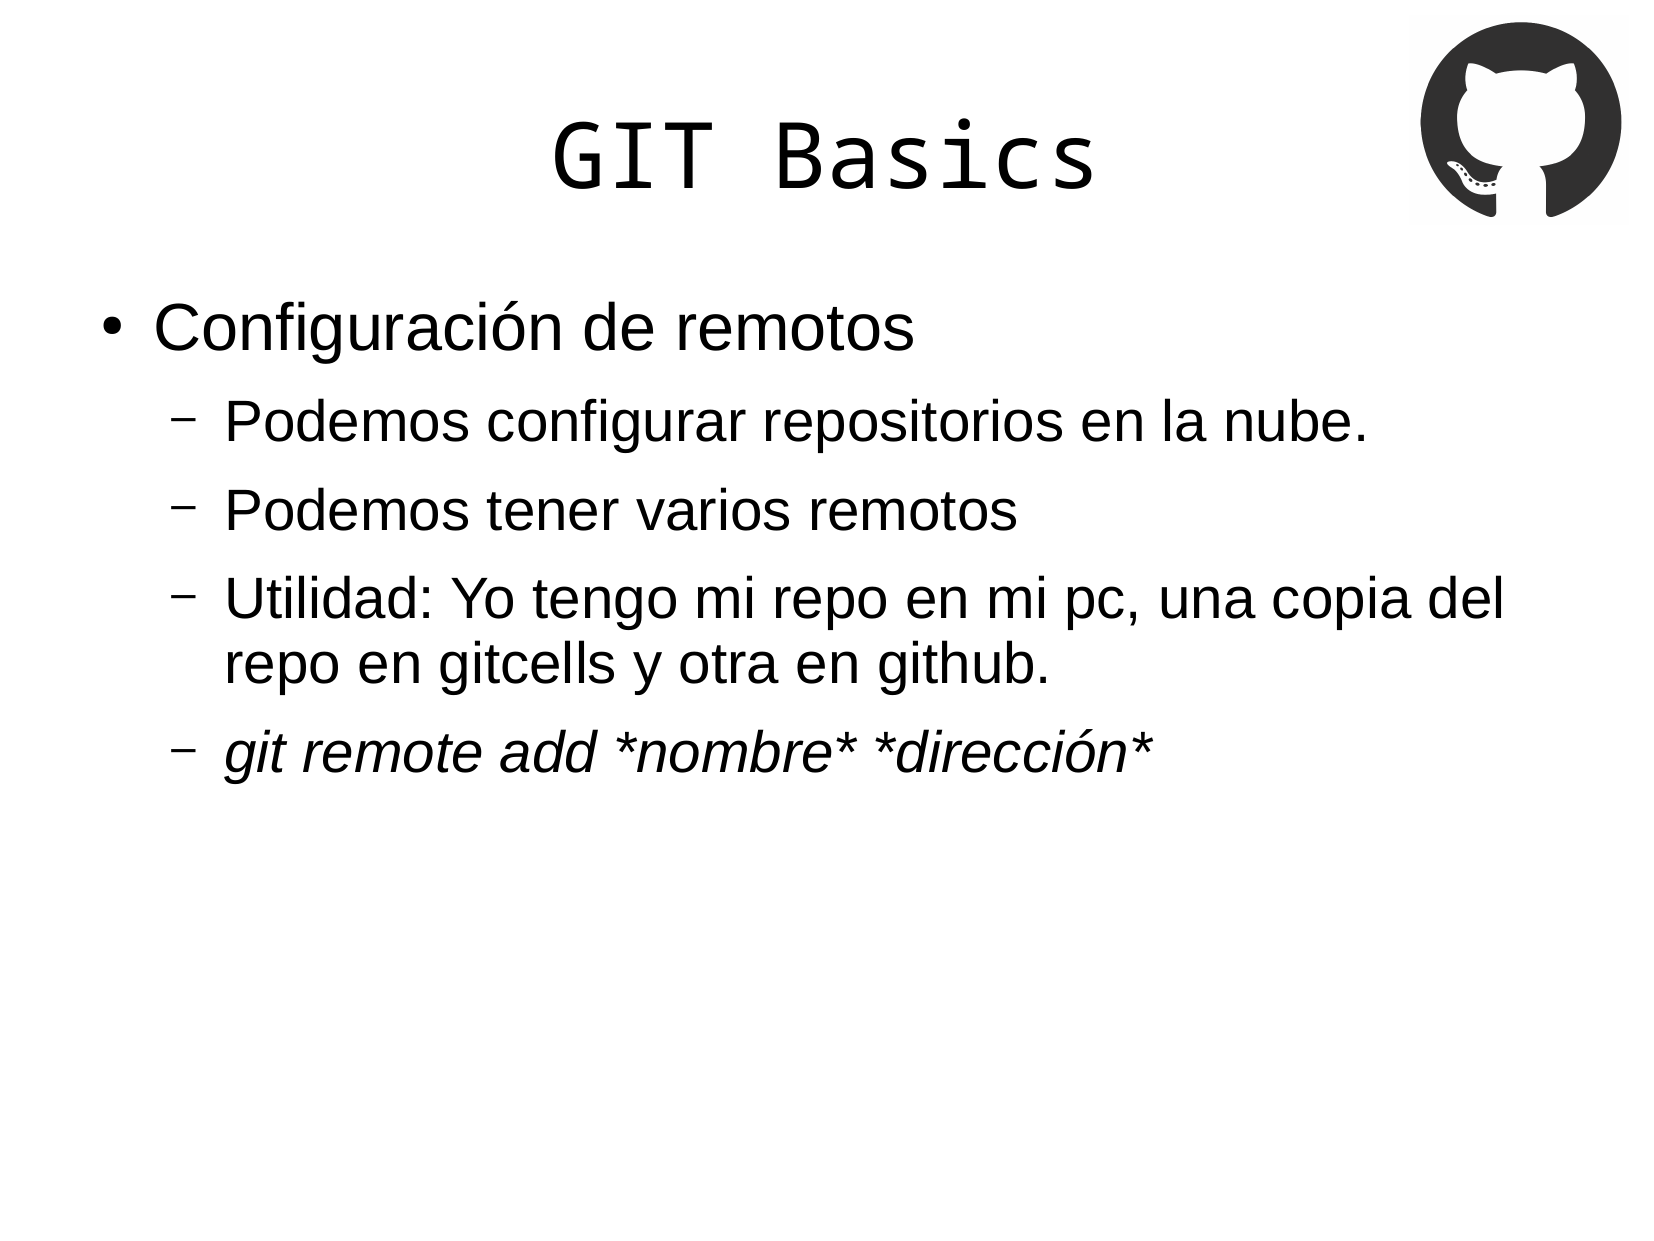

# GIT Basics
Configuración de remotos
Podemos configurar repositorios en la nube.
Podemos tener varios remotos
Utilidad: Yo tengo mi repo en mi pc, una copia del repo en gitcells y otra en github.
git remote add *nombre* *dirección*